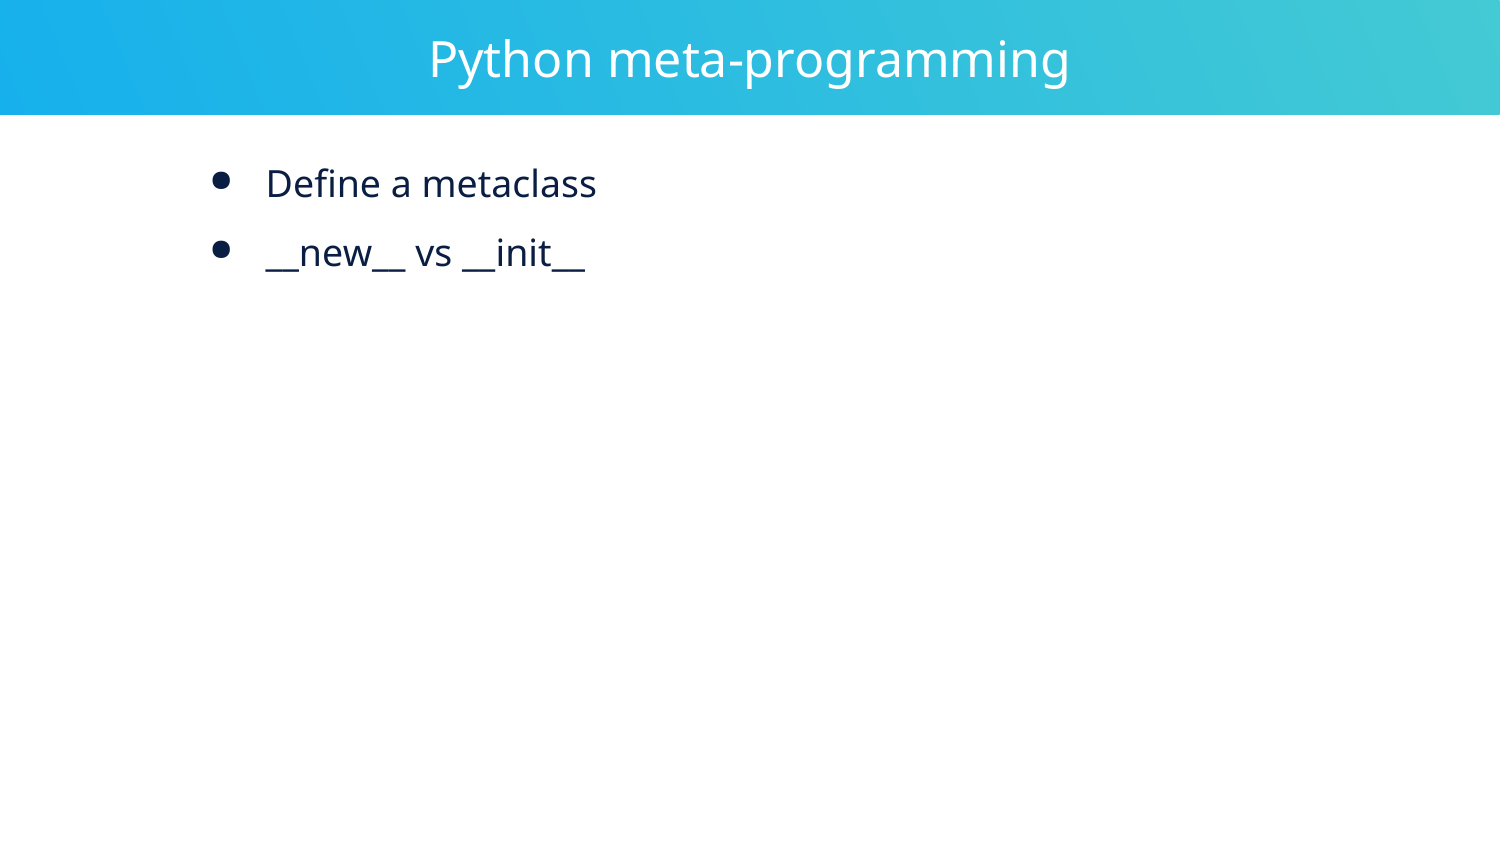

Python meta-programming
Define a metaclass
__new__ vs __init__